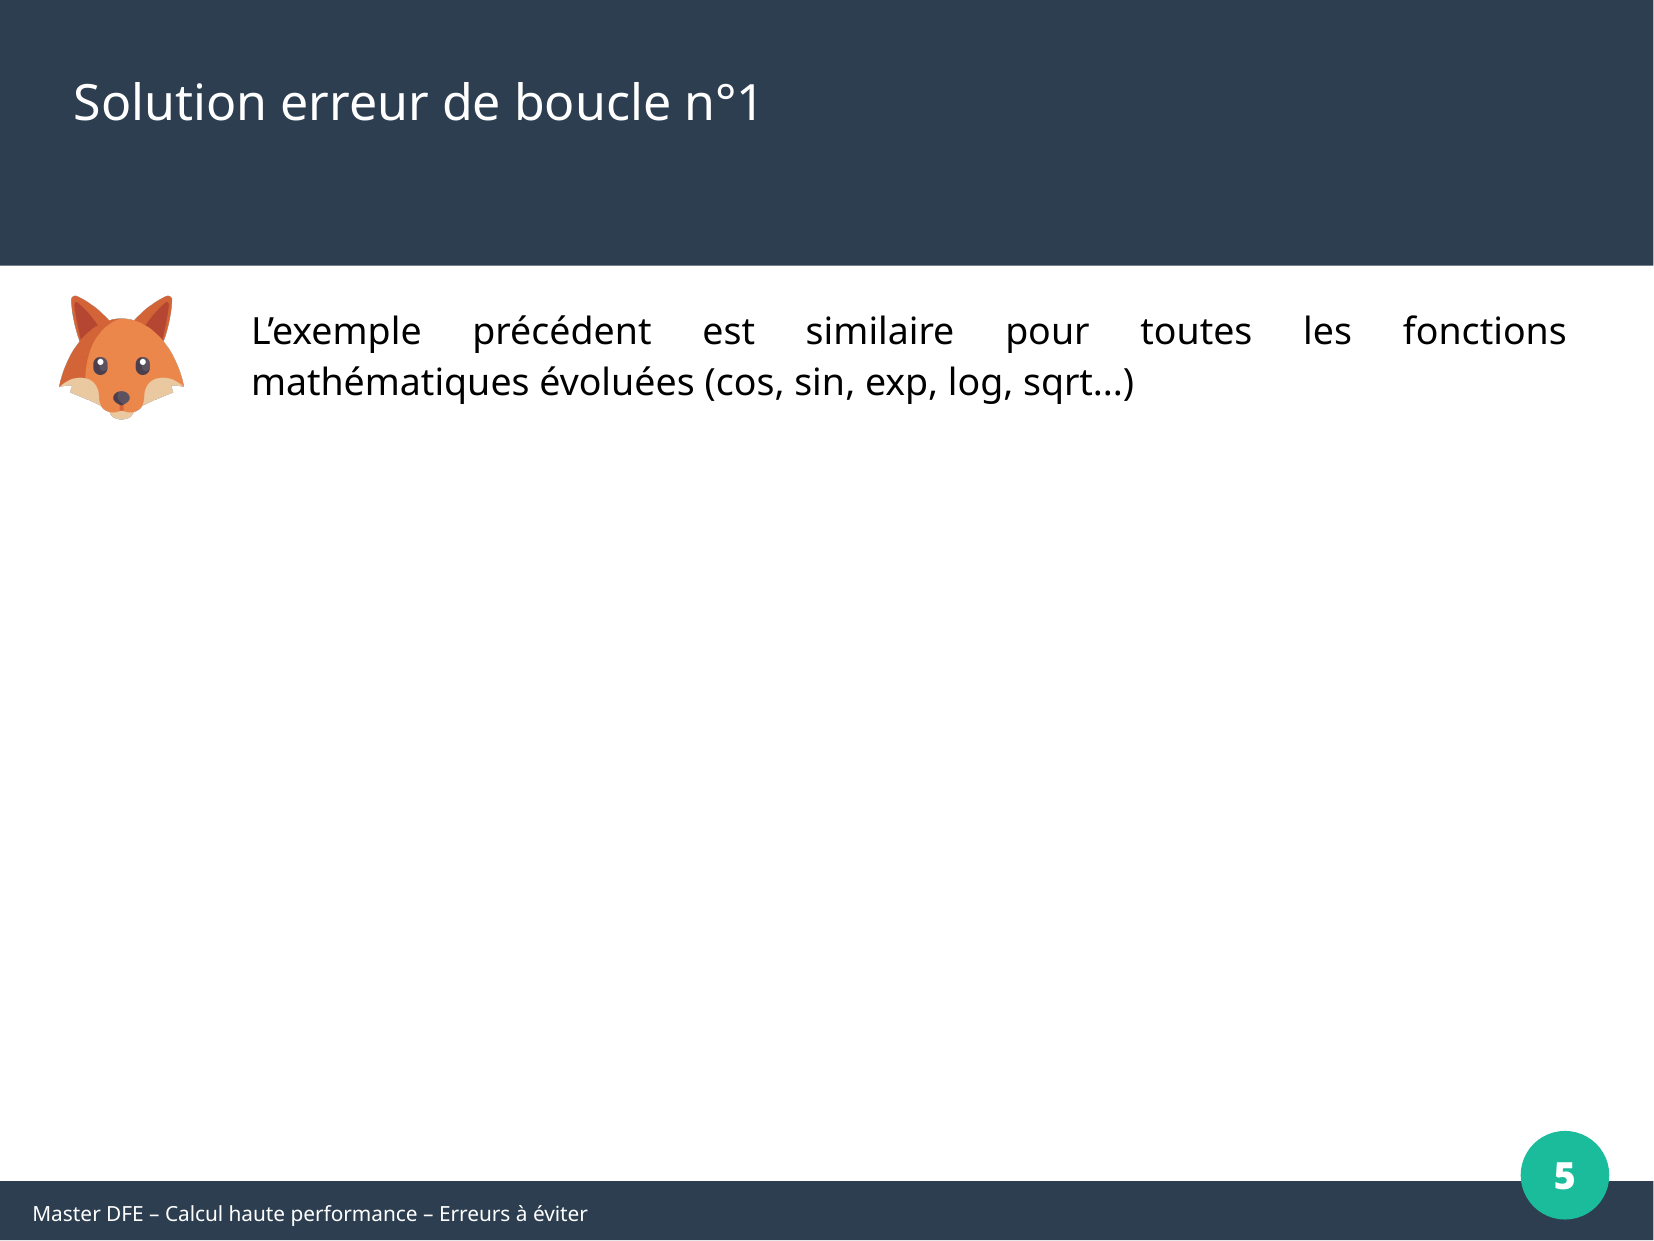

Solution erreur de boucle n°1
L’exemple précédent est similaire pour toutes les fonctions mathématiques évoluées (cos, sin, exp, log, sqrt...)
5
Master DFE – Calcul haute performance – Erreurs à éviter